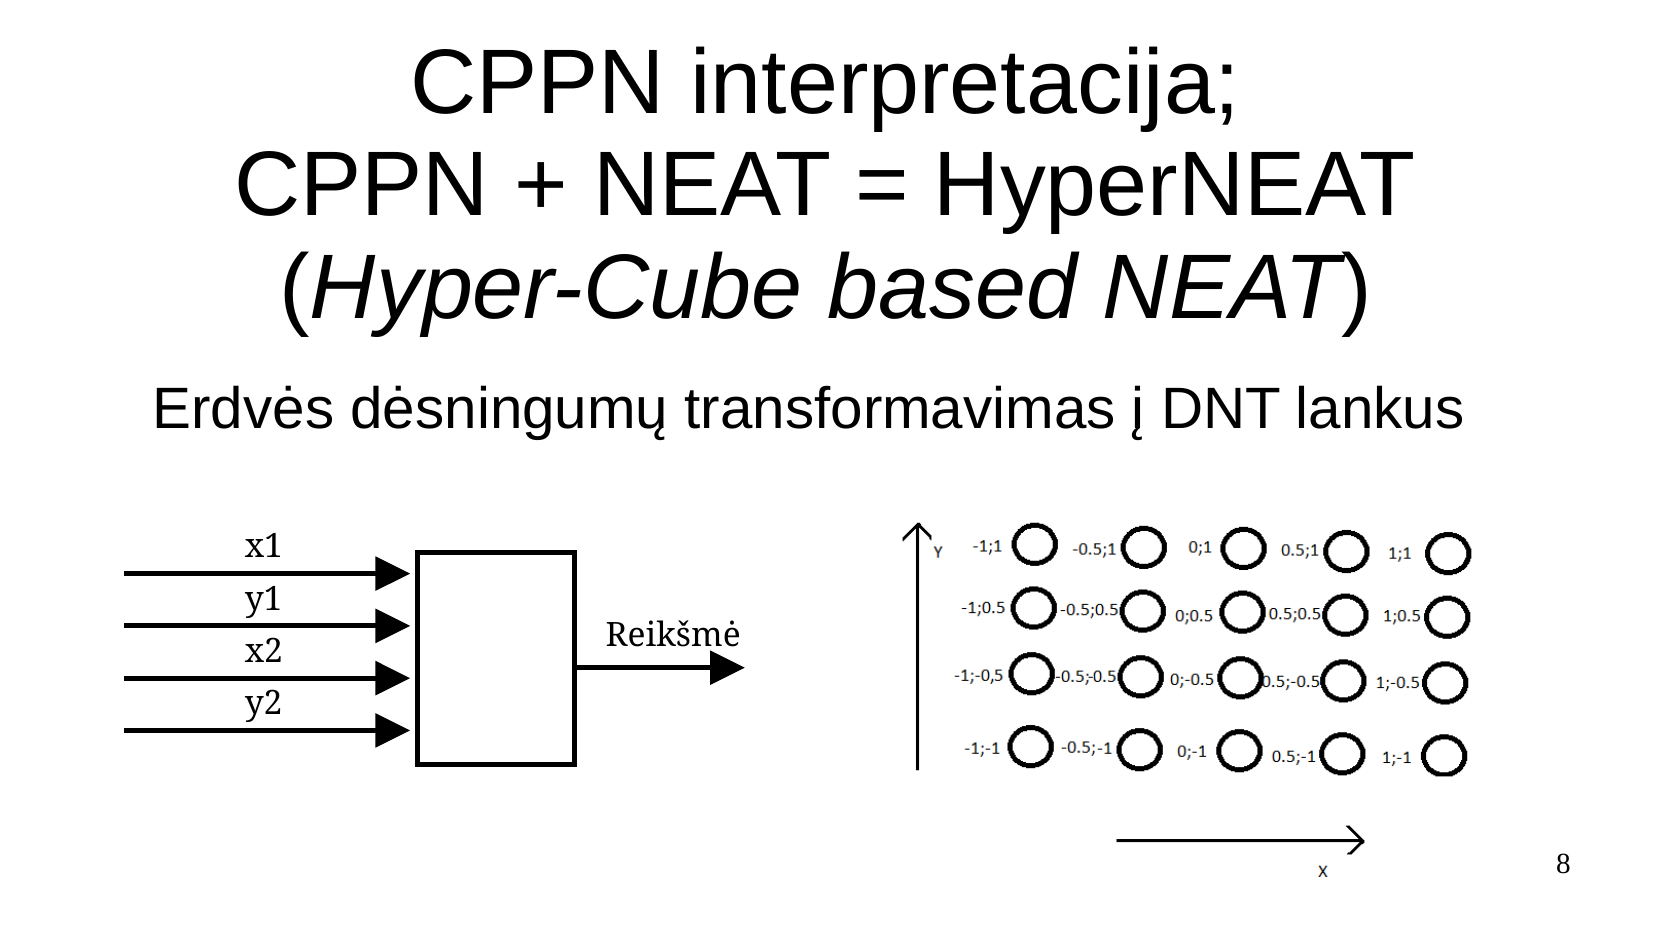

# CPPN interpretacija; CPPN + NEAT = HyperNEAT (Hyper-Cube based NEAT)
Erdvės dėsningumų transformavimas į DNT lankus
8